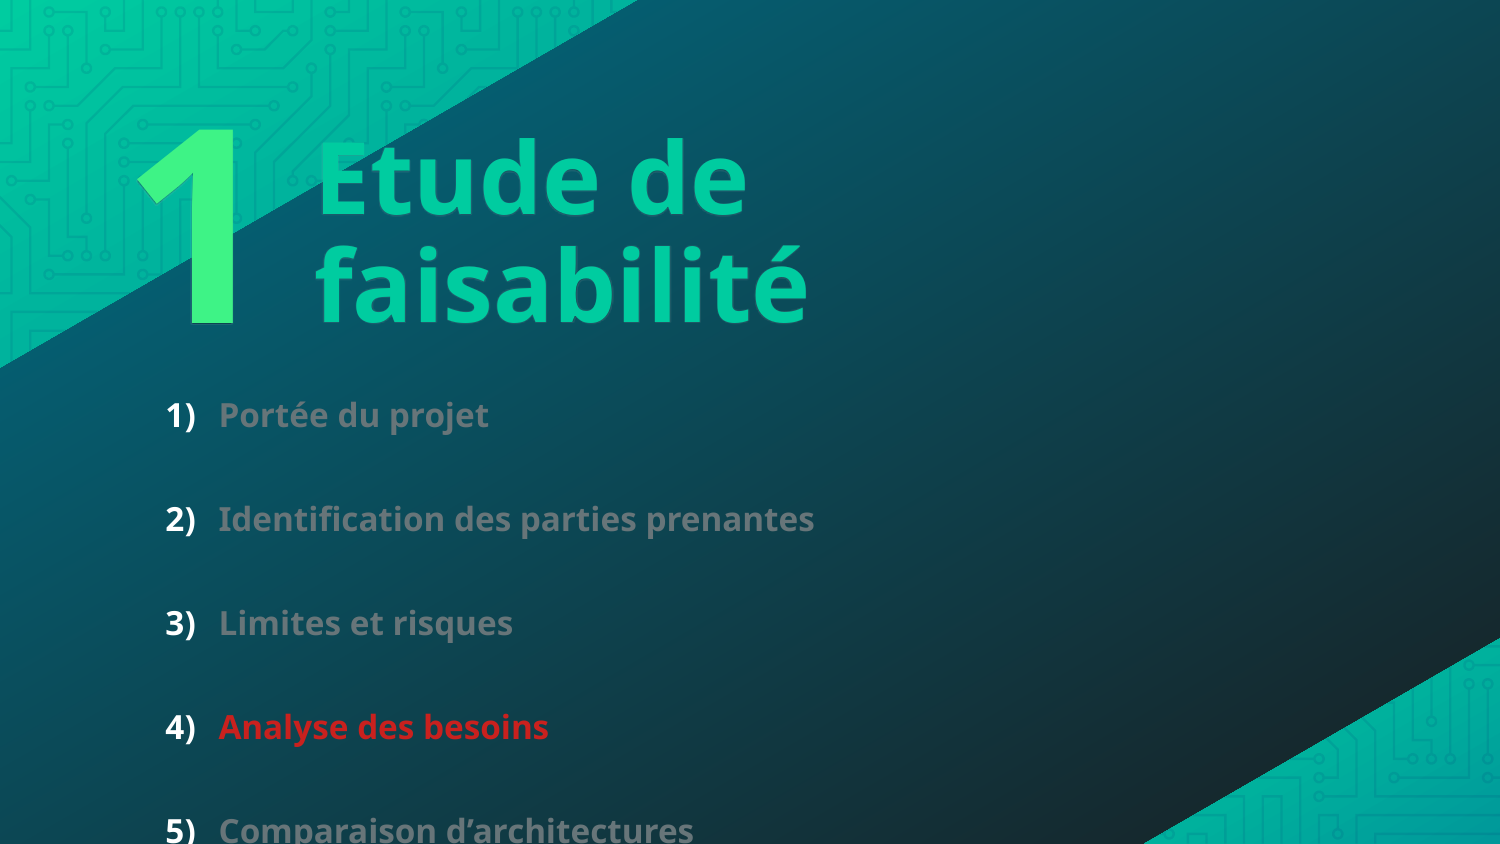

Etude de faisabilité
1
# Portée du projet
Identification des parties prenantes
Limites et risques
Analyse des besoins
Comparaison d’architectures